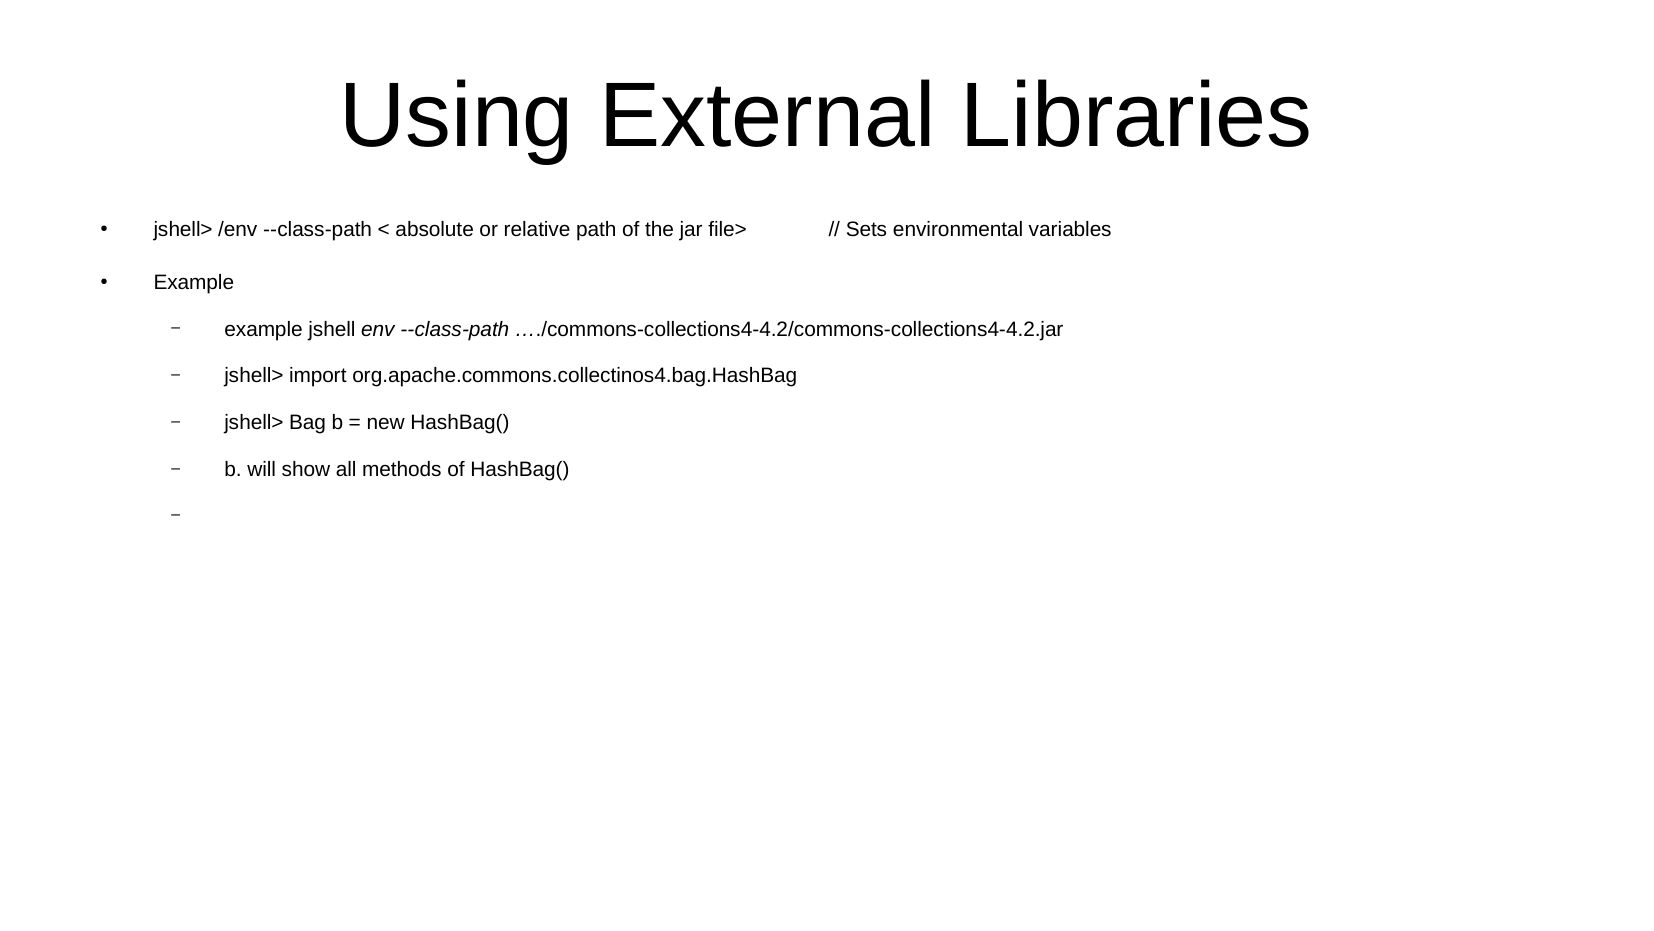

# Using External Libraries
jshell> /env --class-path < absolute or relative path of the jar file> 	// Sets environmental variables
Example
example jshell env --class-path …./commons-collections4-4.2/commons-collections4-4.2.jar
jshell> import org.apache.commons.collectinos4.bag.HashBag
jshell> Bag b = new HashBag()
b. will show all methods of HashBag()